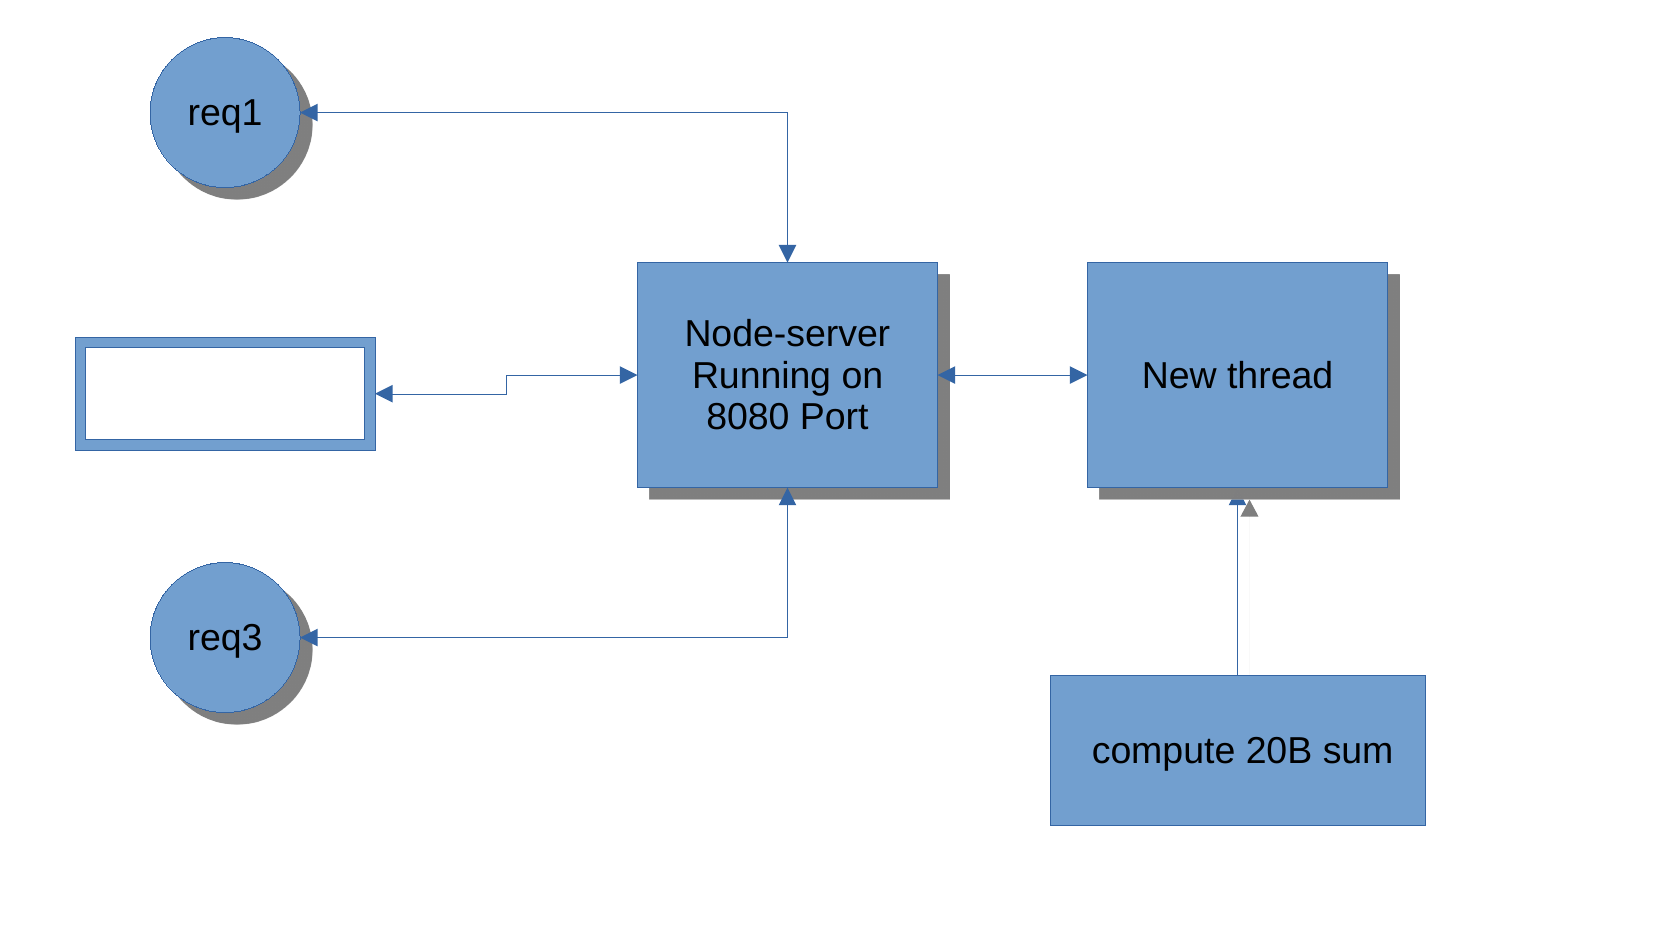

req1
Node-server
Running on 8080 Port
New thread
req3
 compute 20B sum